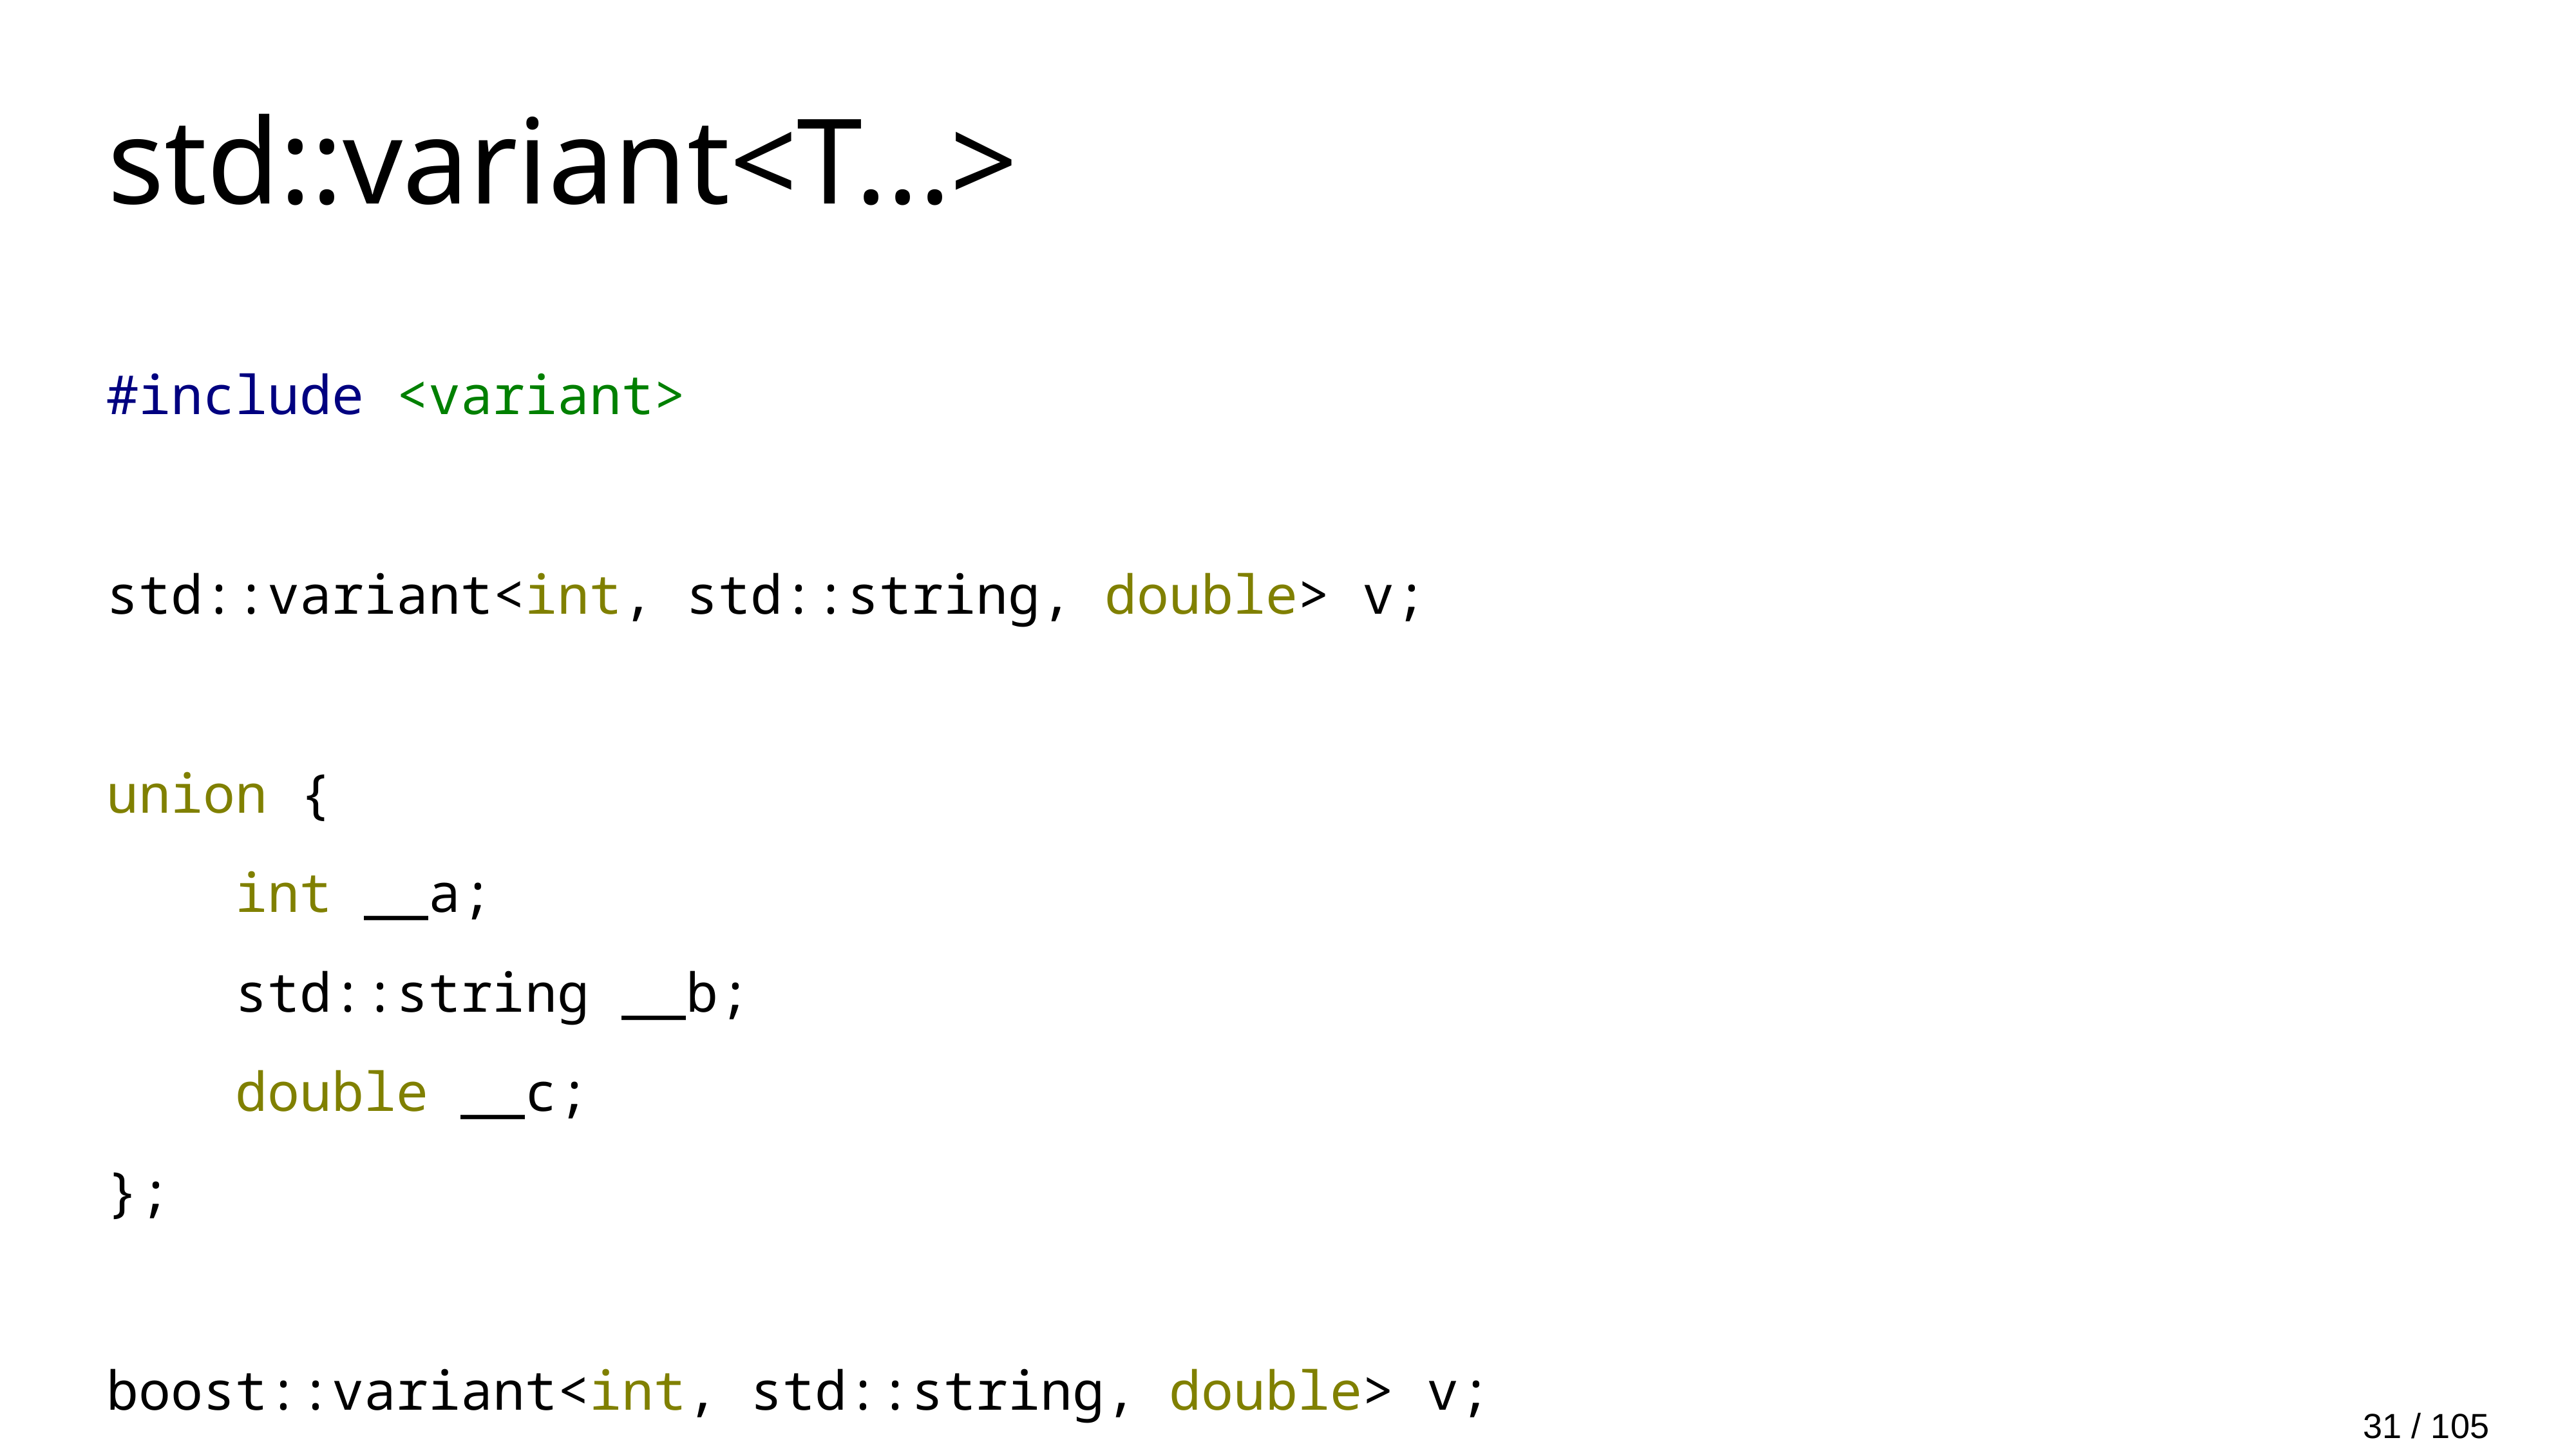

# std::variant<T...>
#include <variant>
std::variant<int, std::string, double> v;
union {
 int __a;
 std::string __b;
 double __c;
};
boost::variant<int, std::string, double> v;